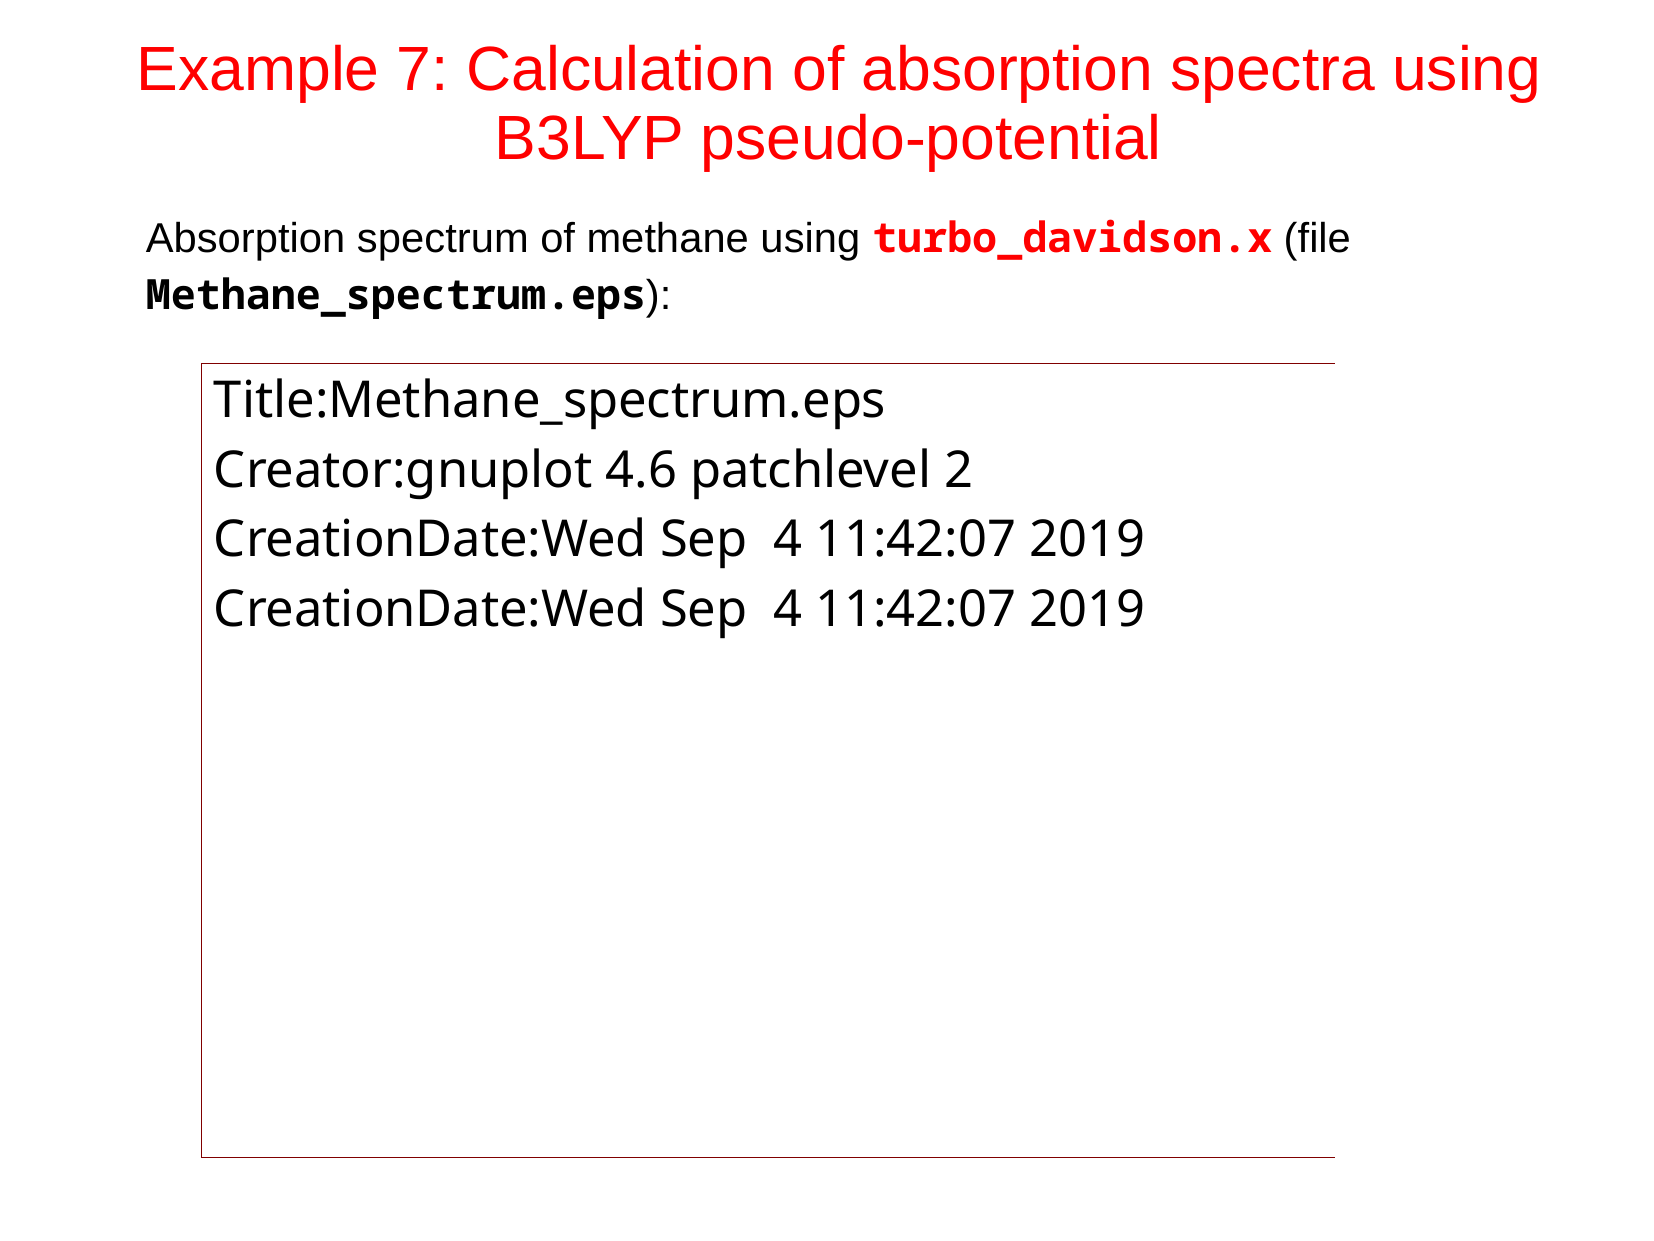

Example 7: Calculation of absorption spectra using B3LYP pseudo-potential
# Absorption spectrum of methane using turbo_davidson.x (file Methane_spectrum.eps):